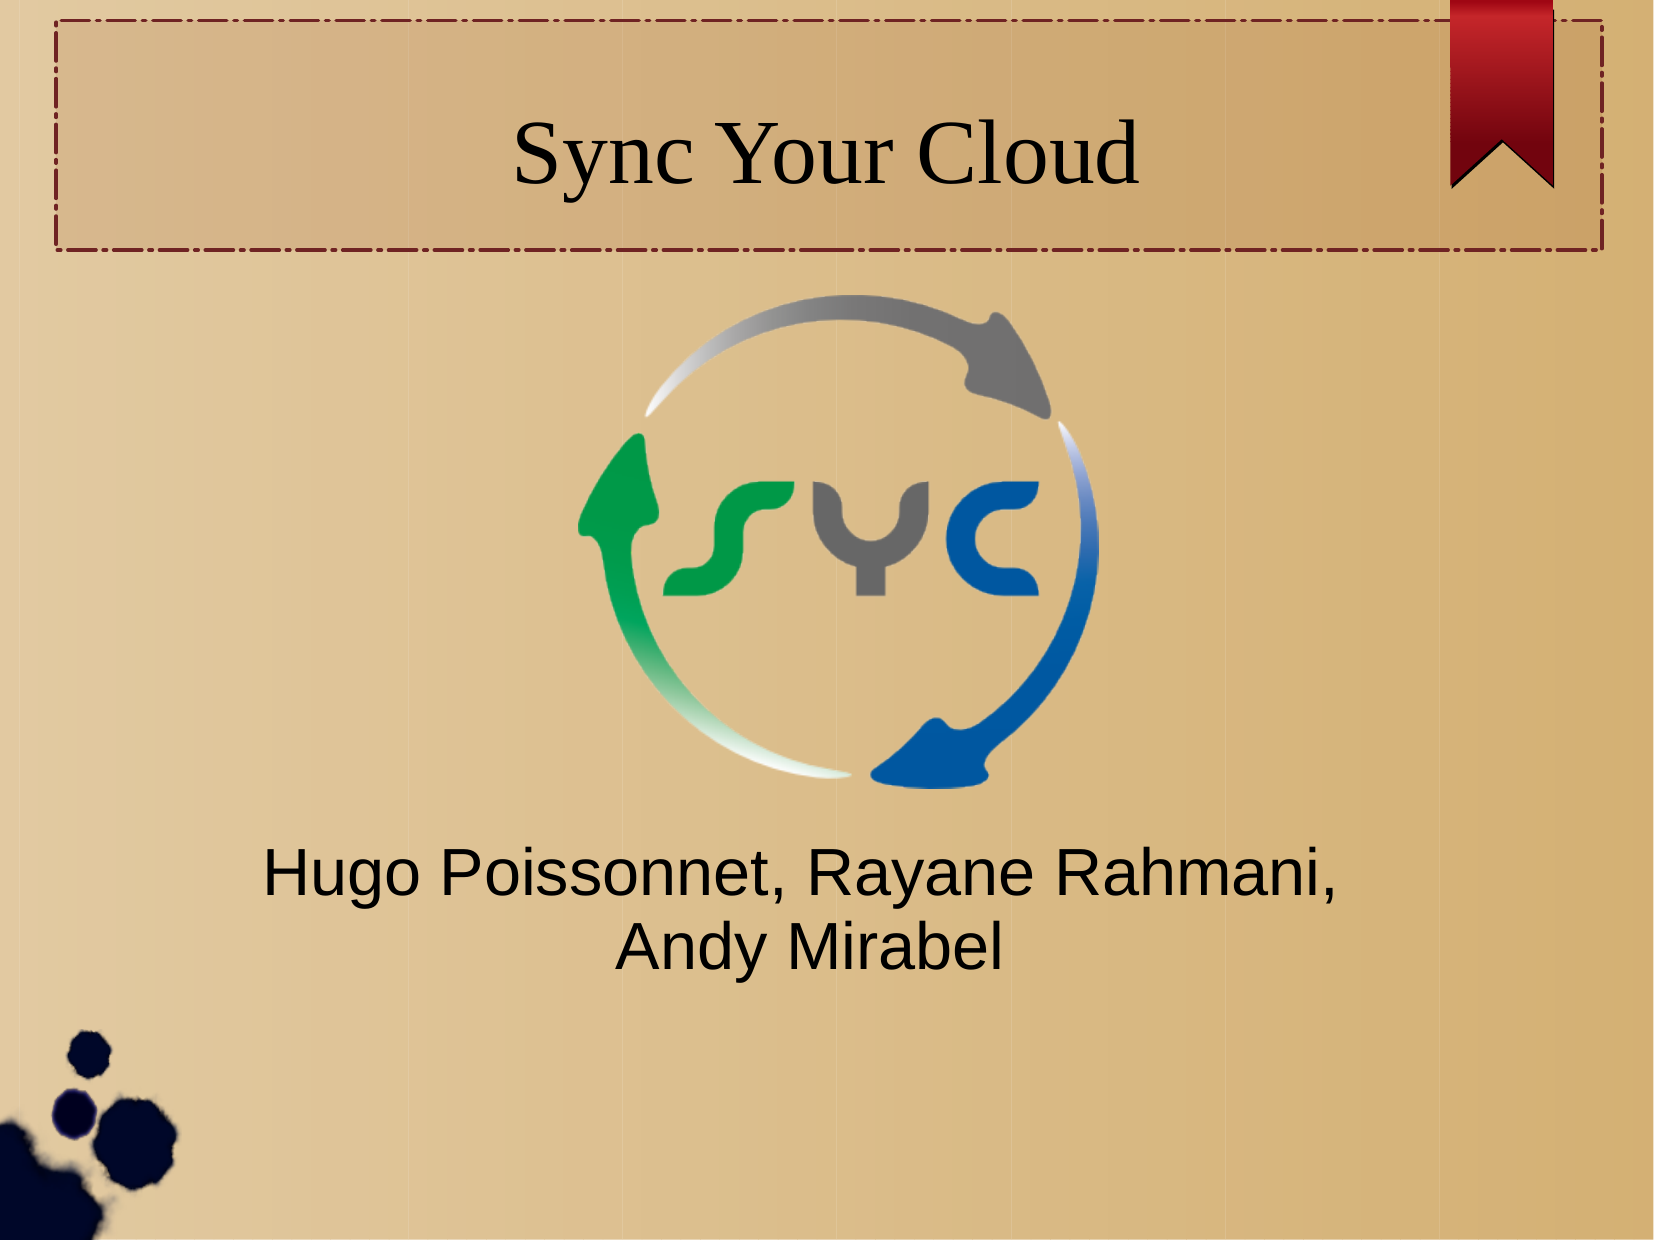

# Sync Your Cloud
Hugo Poissonnet, Rayane Rahmani,
Andy Mirabel